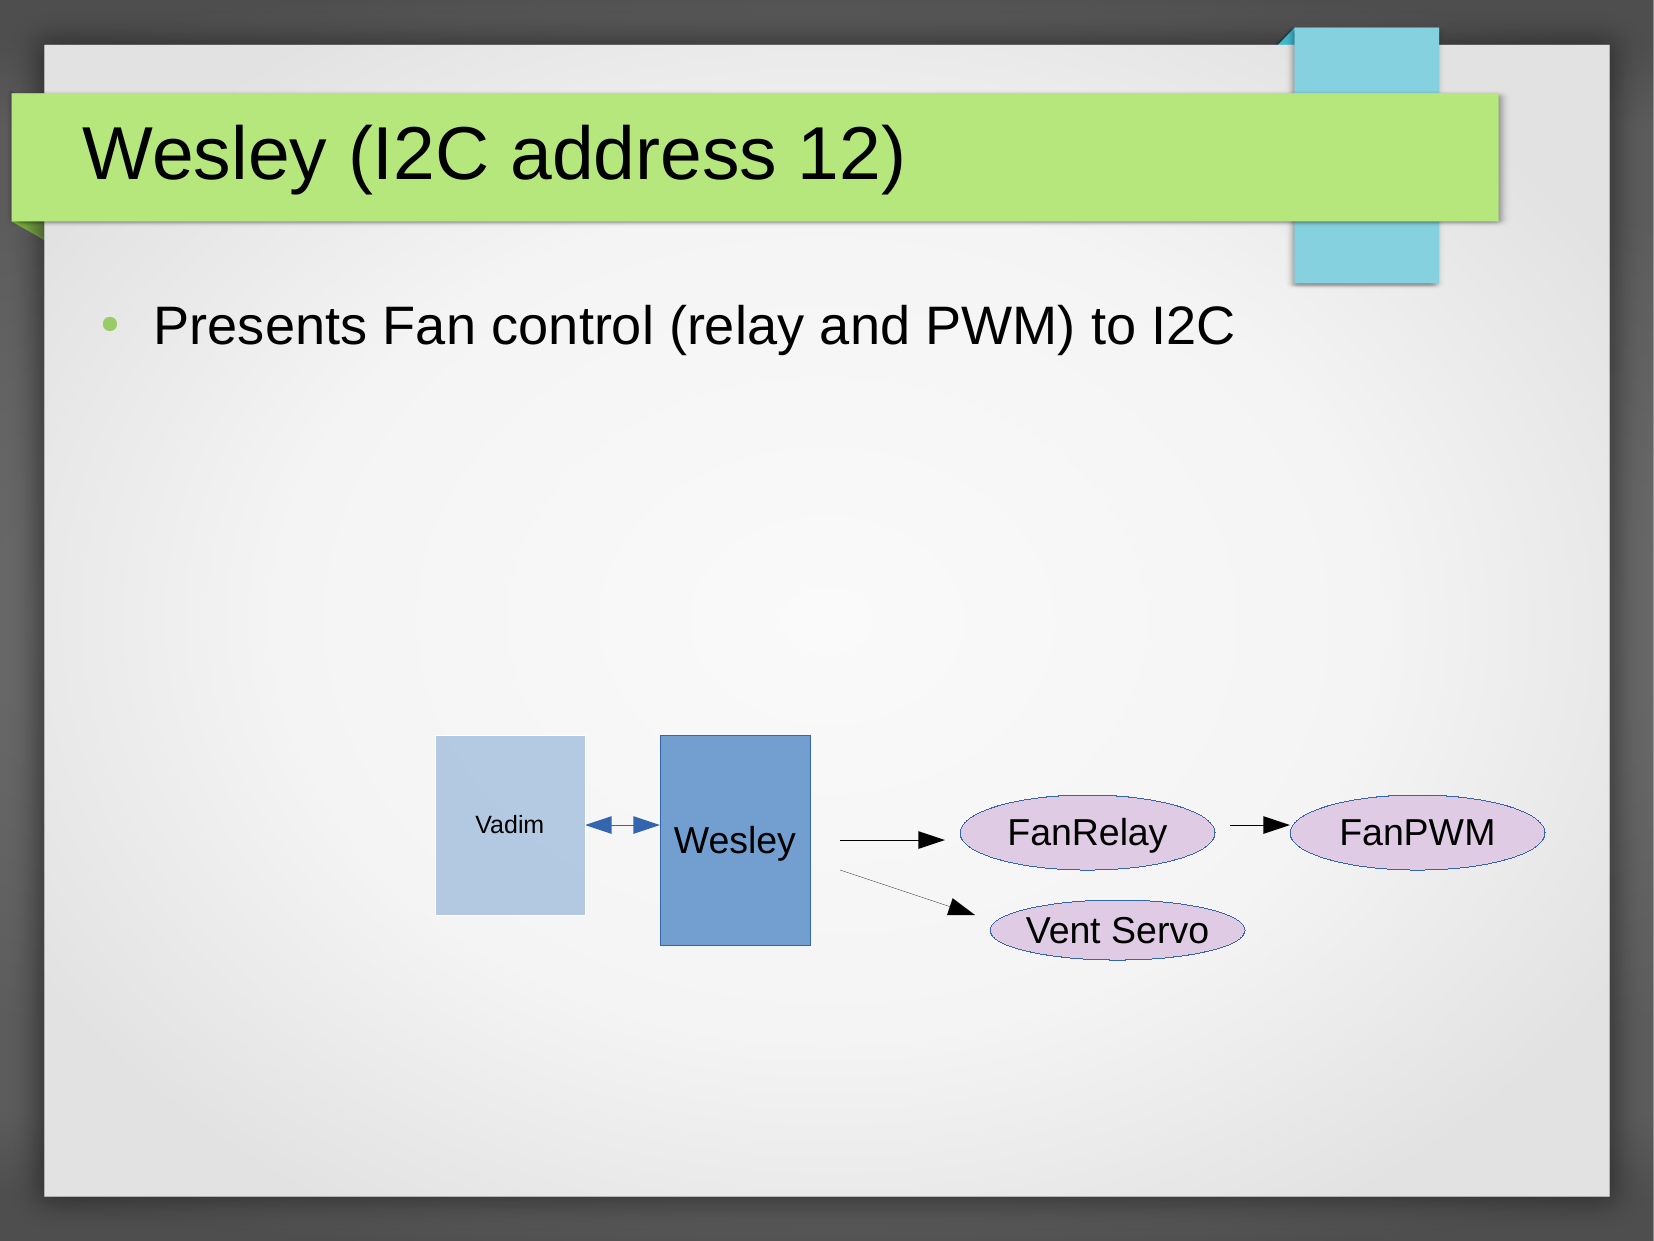

# Wesley (I2C address 12)
Presents Fan control (relay and PWM) to I2C
Vadim
Wesley
FanRelay
FanPWM
Vent Servo